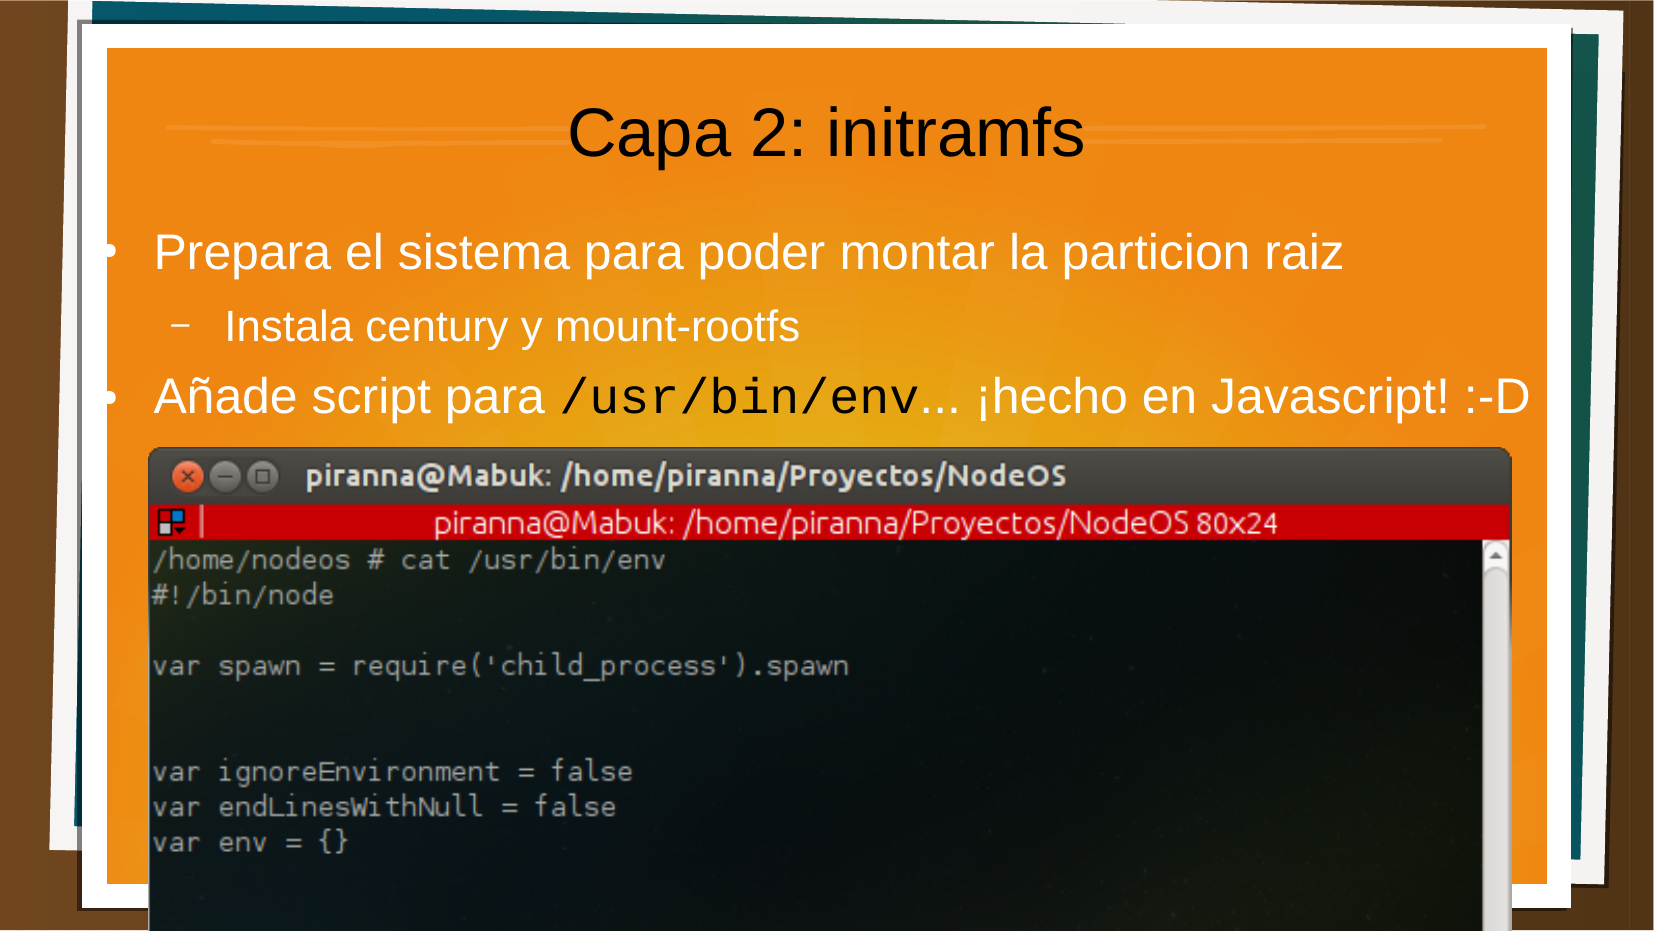

# Capa 2: initramfs
Prepara el sistema para poder montar la particion raiz
Instala century y mount-rootfs
Añade script para /usr/bin/env... ¡hecho en Javascript! :-D